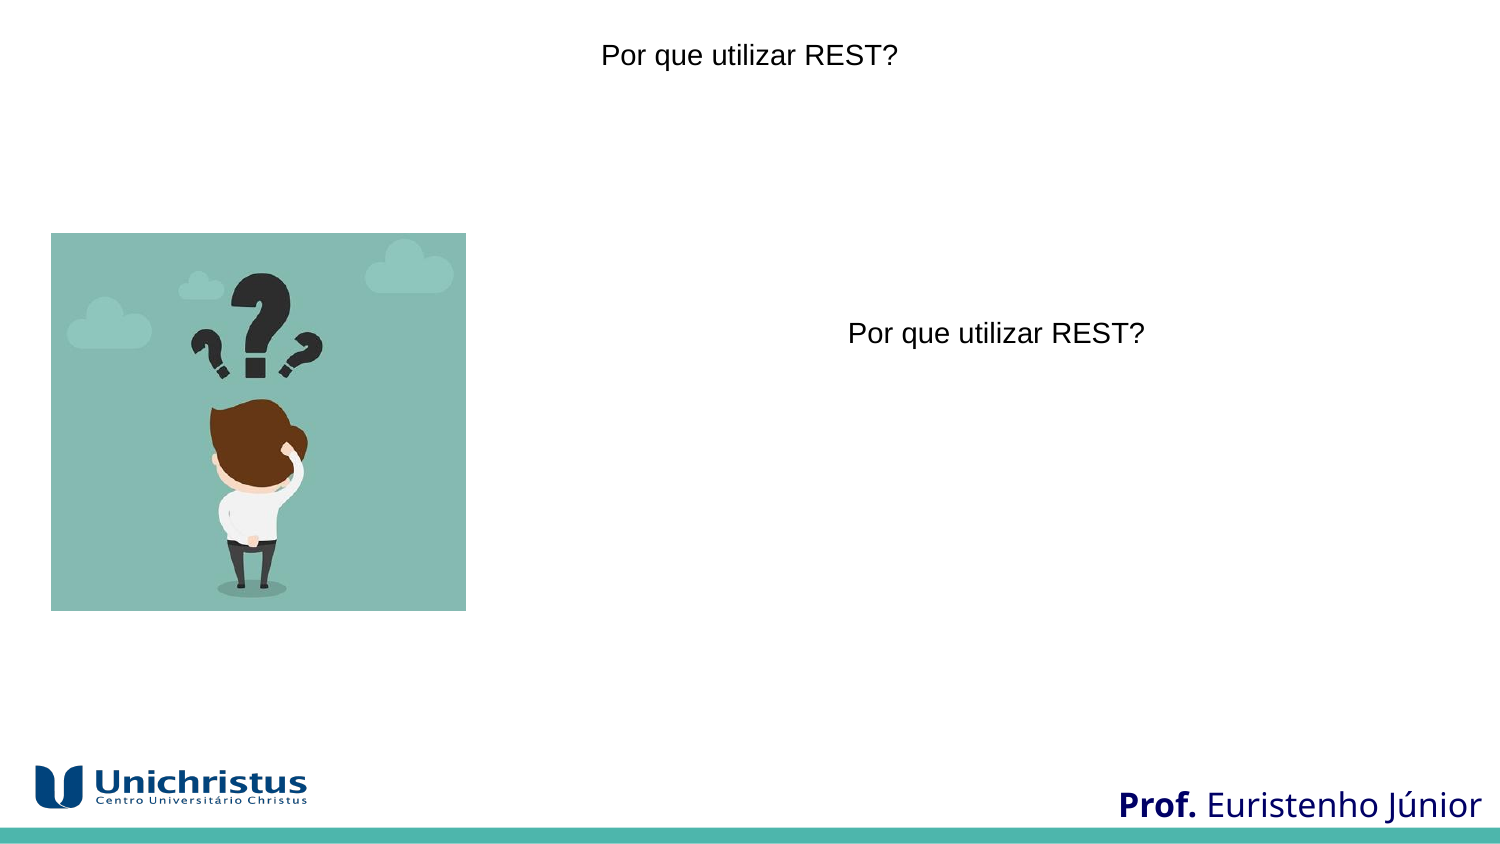

# Por que utilizar REST?
Por que utilizar REST?
Prof. Euristenho Júnior